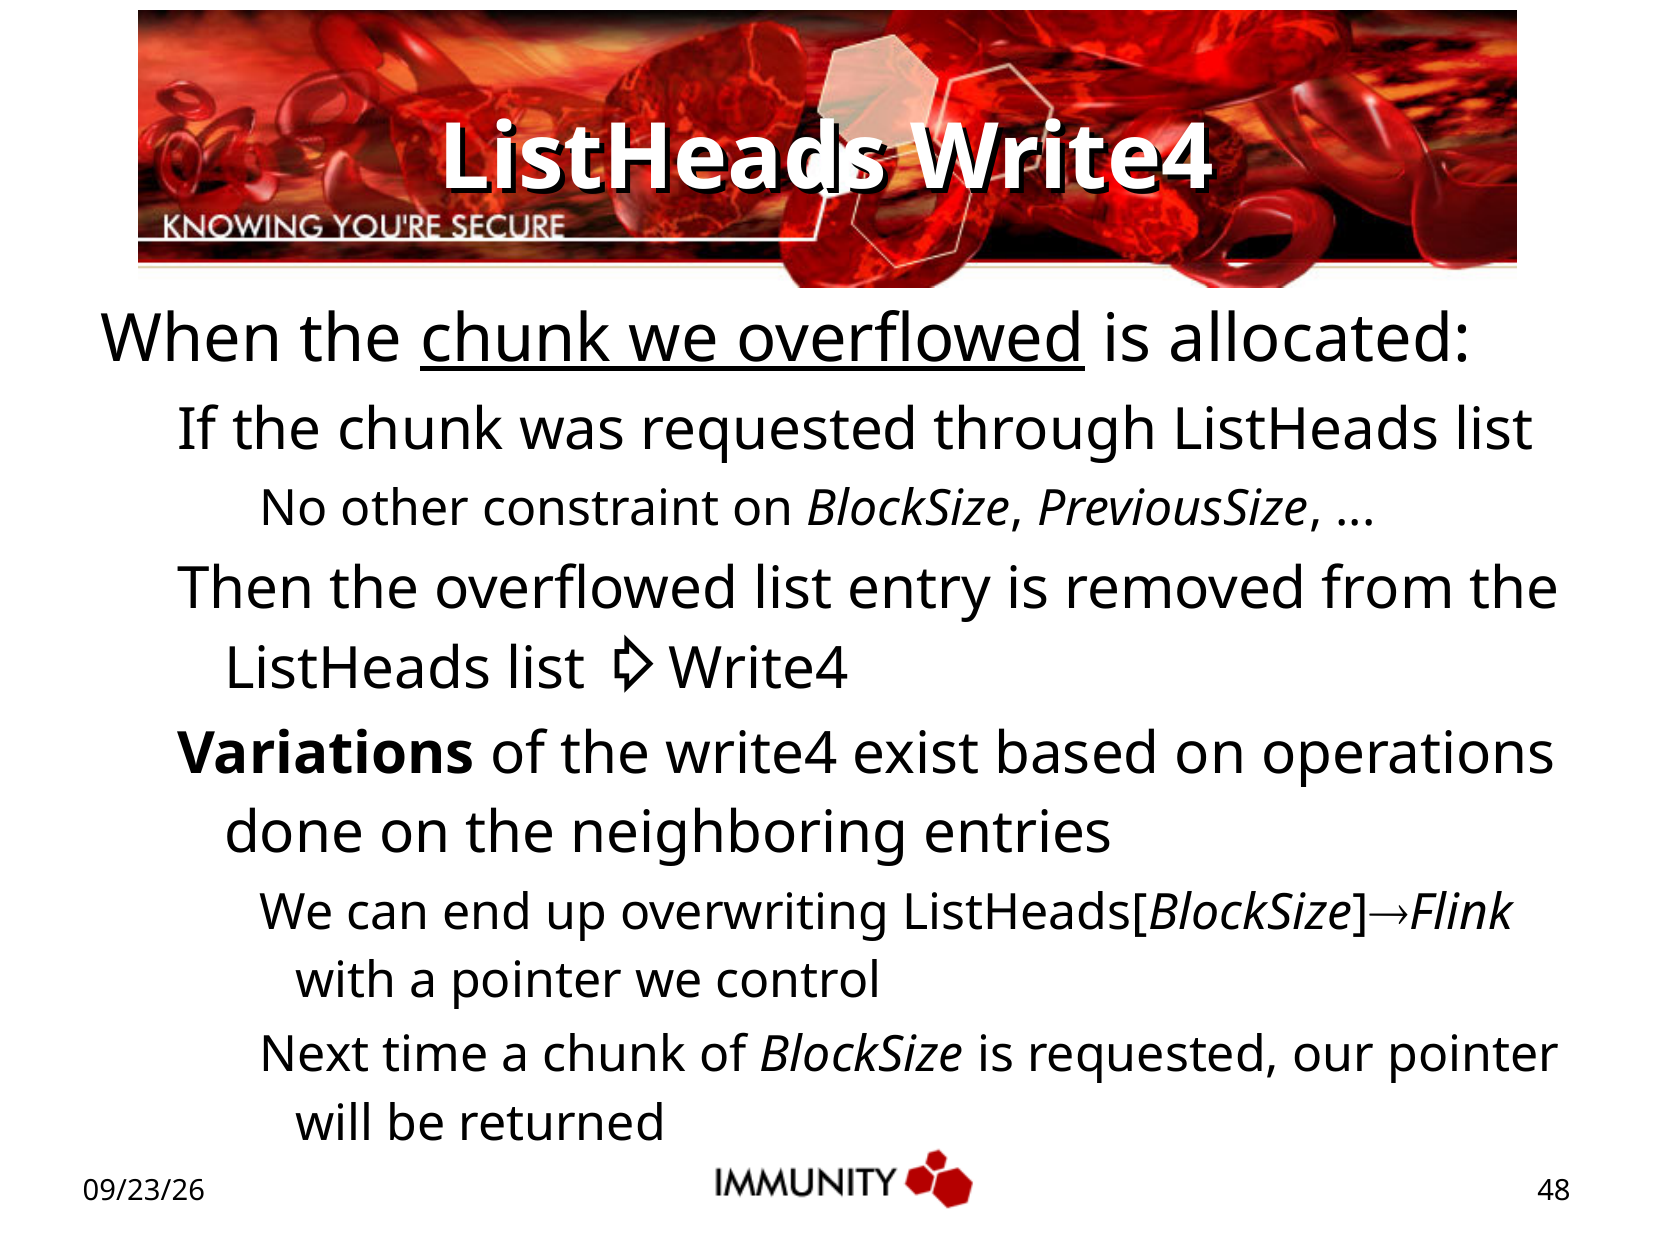

# ListHeads Write4
When the chunk we overflowed is allocated:
If the chunk was requested through ListHeads list
No other constraint on BlockSize, PreviousSize, ...
Then the overflowed list entry is removed from the ListHeads list ⇨Write4
Variations of the write4 exist based on operations done on the neighboring entries
We can end up overwriting ListHeads[BlockSize]Flink with a pointer we control
Next time a chunk of BlockSize is requested, our pointer will be returned
48